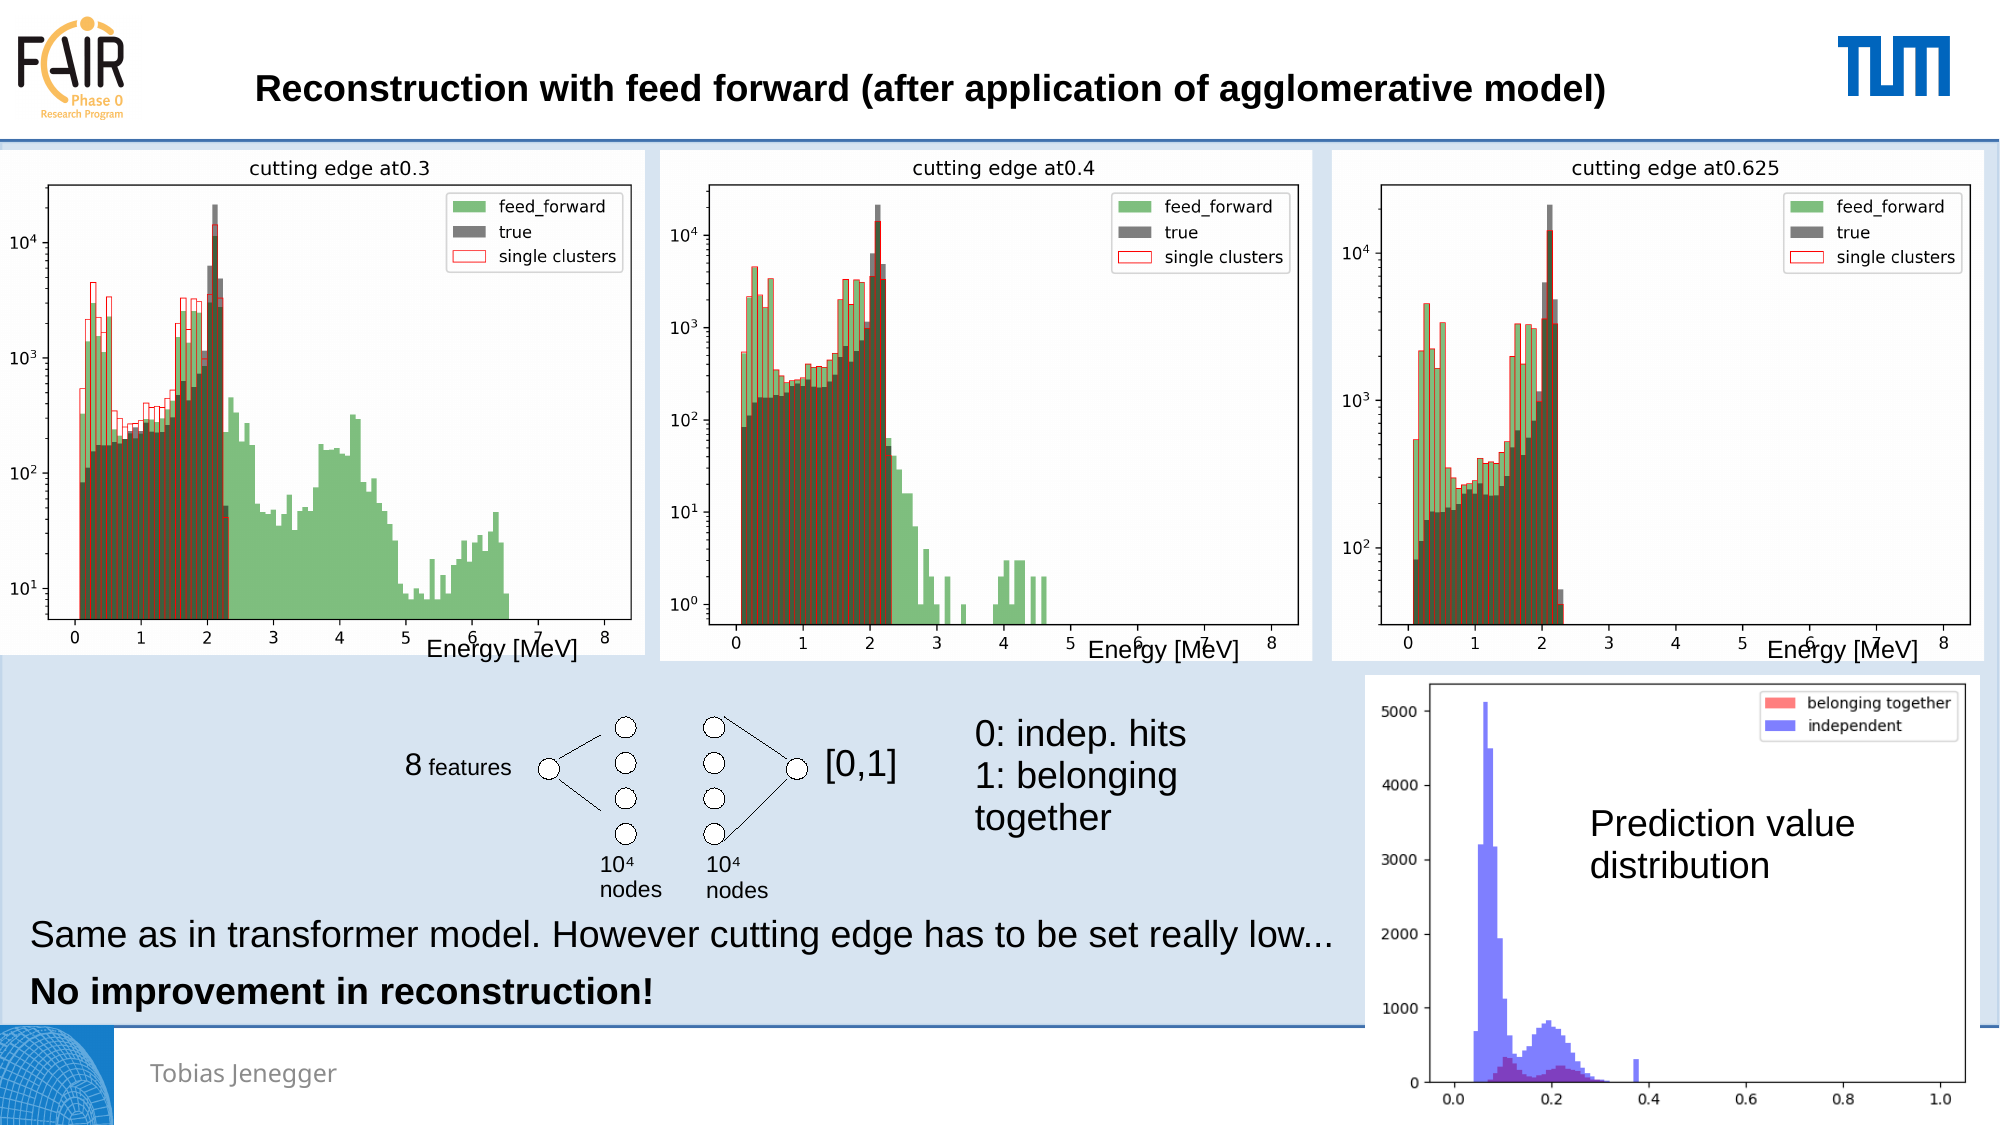

Reconstruction with feed forward (after application of agglomerative model)
Energy [MeV]
Energy [MeV]
Energy [MeV]
0: indep. hits
1: belonging together
[0,1]
8 features
Prediction value distribution
10⁴ nodes
10⁴ nodes
Same as in transformer model. However cutting edge has to be set really low...
No improvement in reconstruction!
16